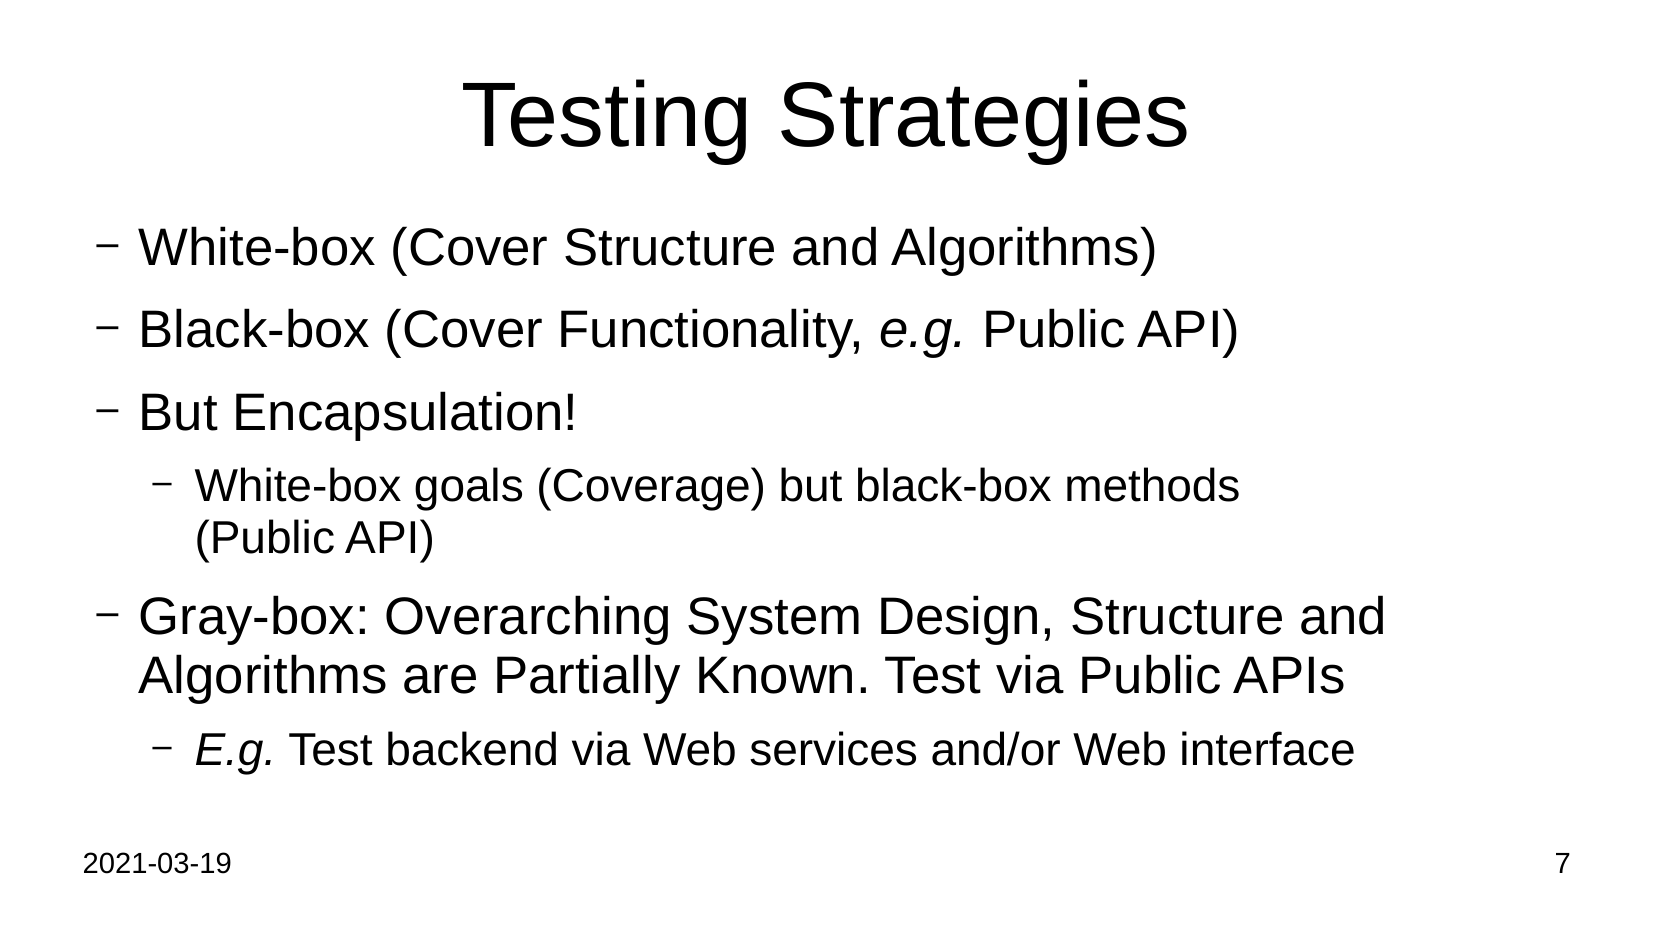

# Testing Strategies
White-box (Cover Structure and Algorithms)
Black-box (Cover Functionality, e.g. Public API)
But Encapsulation!
White-box goals (Coverage) but black-box methods (Public API)
Gray-box: Overarching System Design, Structure and Algorithms are Partially Known. Test via Public APIs
E.g. Test backend via Web services and/or Web interface
2021-03-19
7